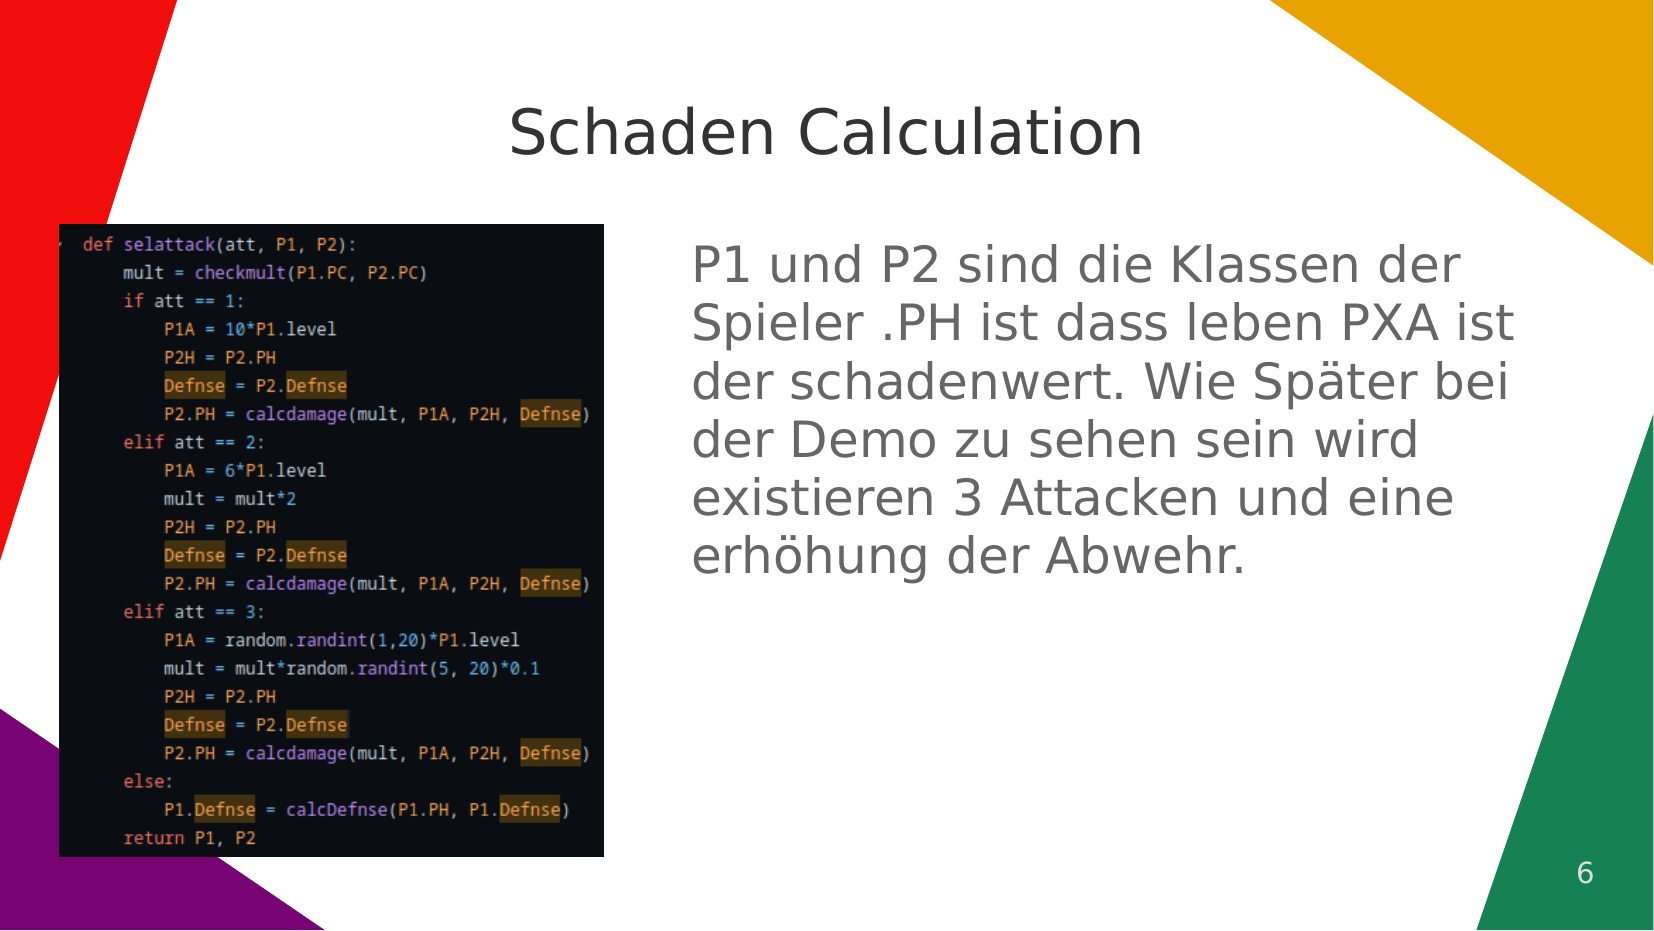

# Schaden Calculation
P1 und P2 sind die Klassen der Spieler .PH ist dass leben PXA ist der schadenwert. Wie Später bei der Demo zu sehen sein wird existieren 3 Attacken und eine erhöhung der Abwehr.
6